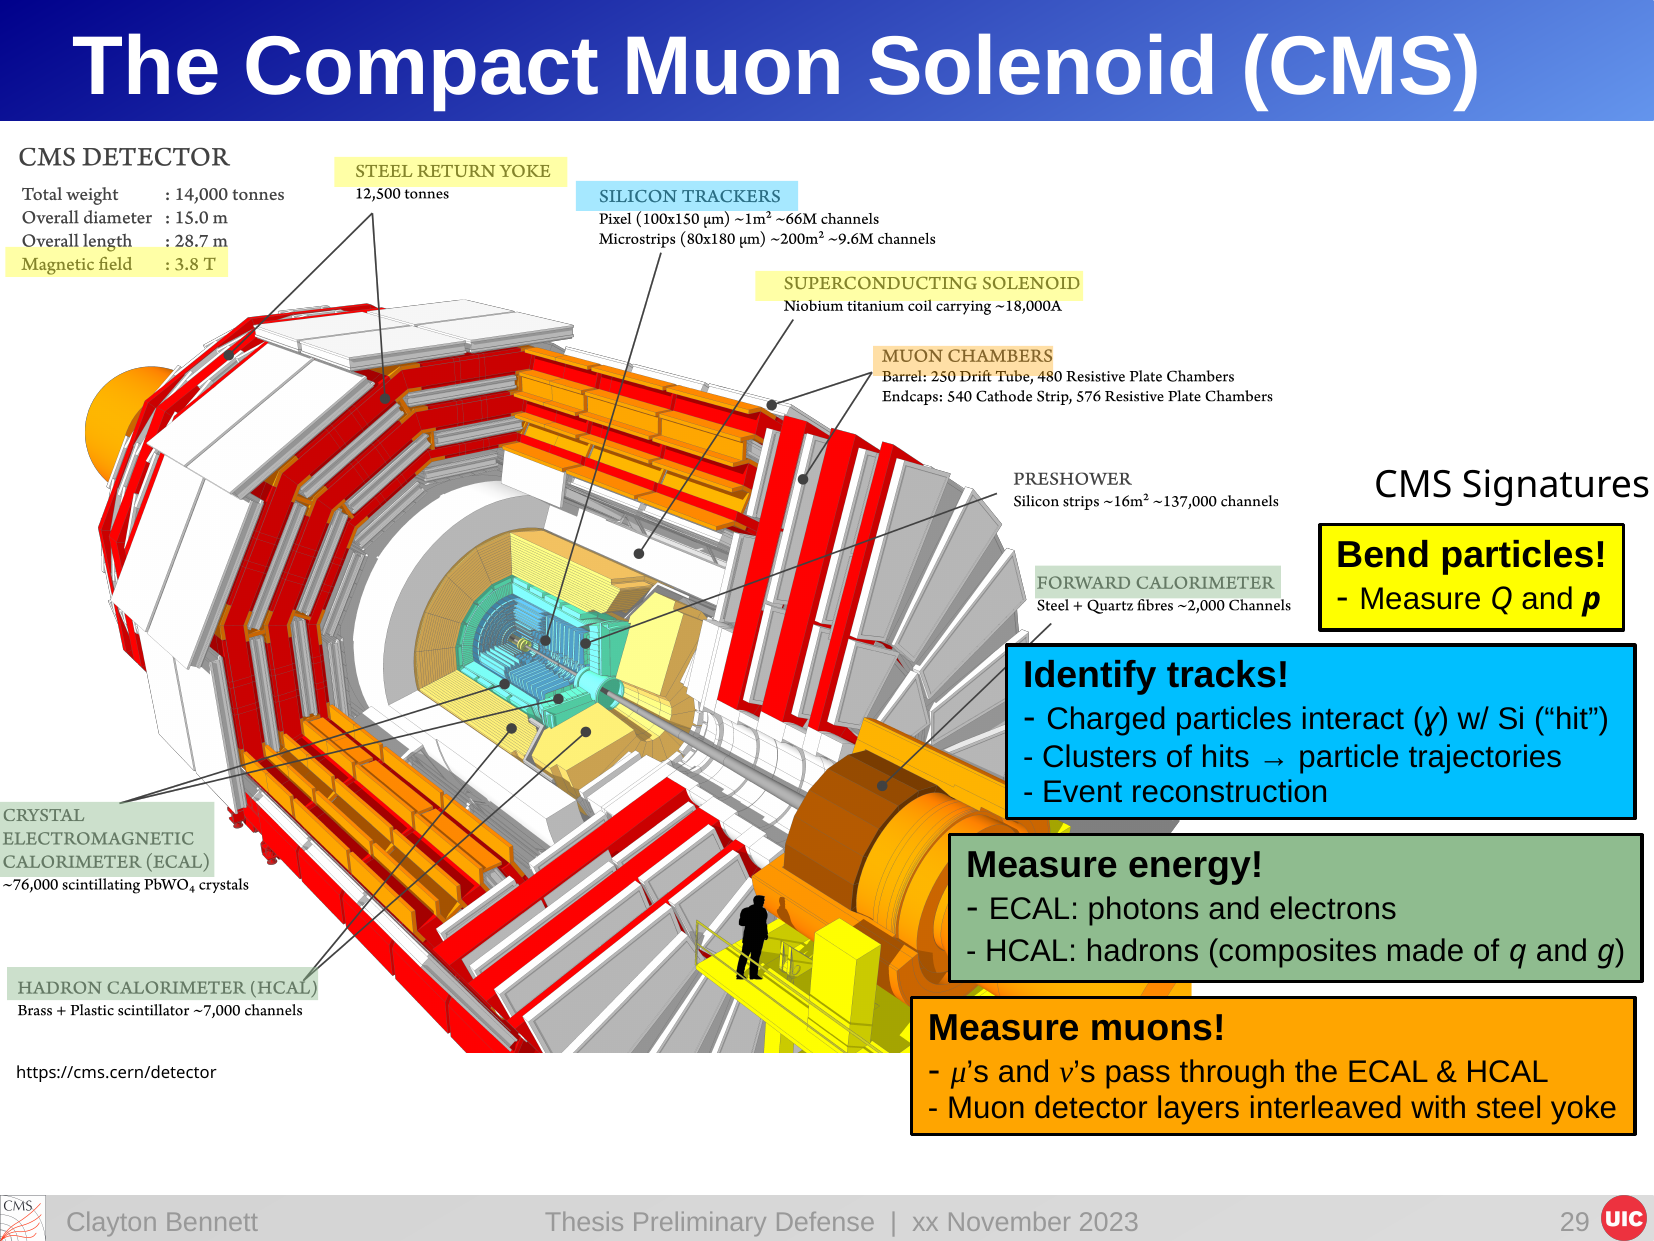

The Compact Muon Solenoid (CMS)
CMS Signatures
Bend particles!
- Measure Q and p
Identify tracks!
- Charged particles interact (ɣ) w/ Si (“hit”)
- Clusters of hits → particle trajectories
- Event reconstruction
Measure energy!
- ECAL: photons and electrons
- HCAL: hadrons (composites made of q and g)
Measure muons!
- μ’s and ν’s pass through the ECAL & HCAL
- Muon detector layers interleaved with steel yoke
https://cms.cern/detector
Clayton Bennett
Thesis Preliminary Defense | xx November 2023